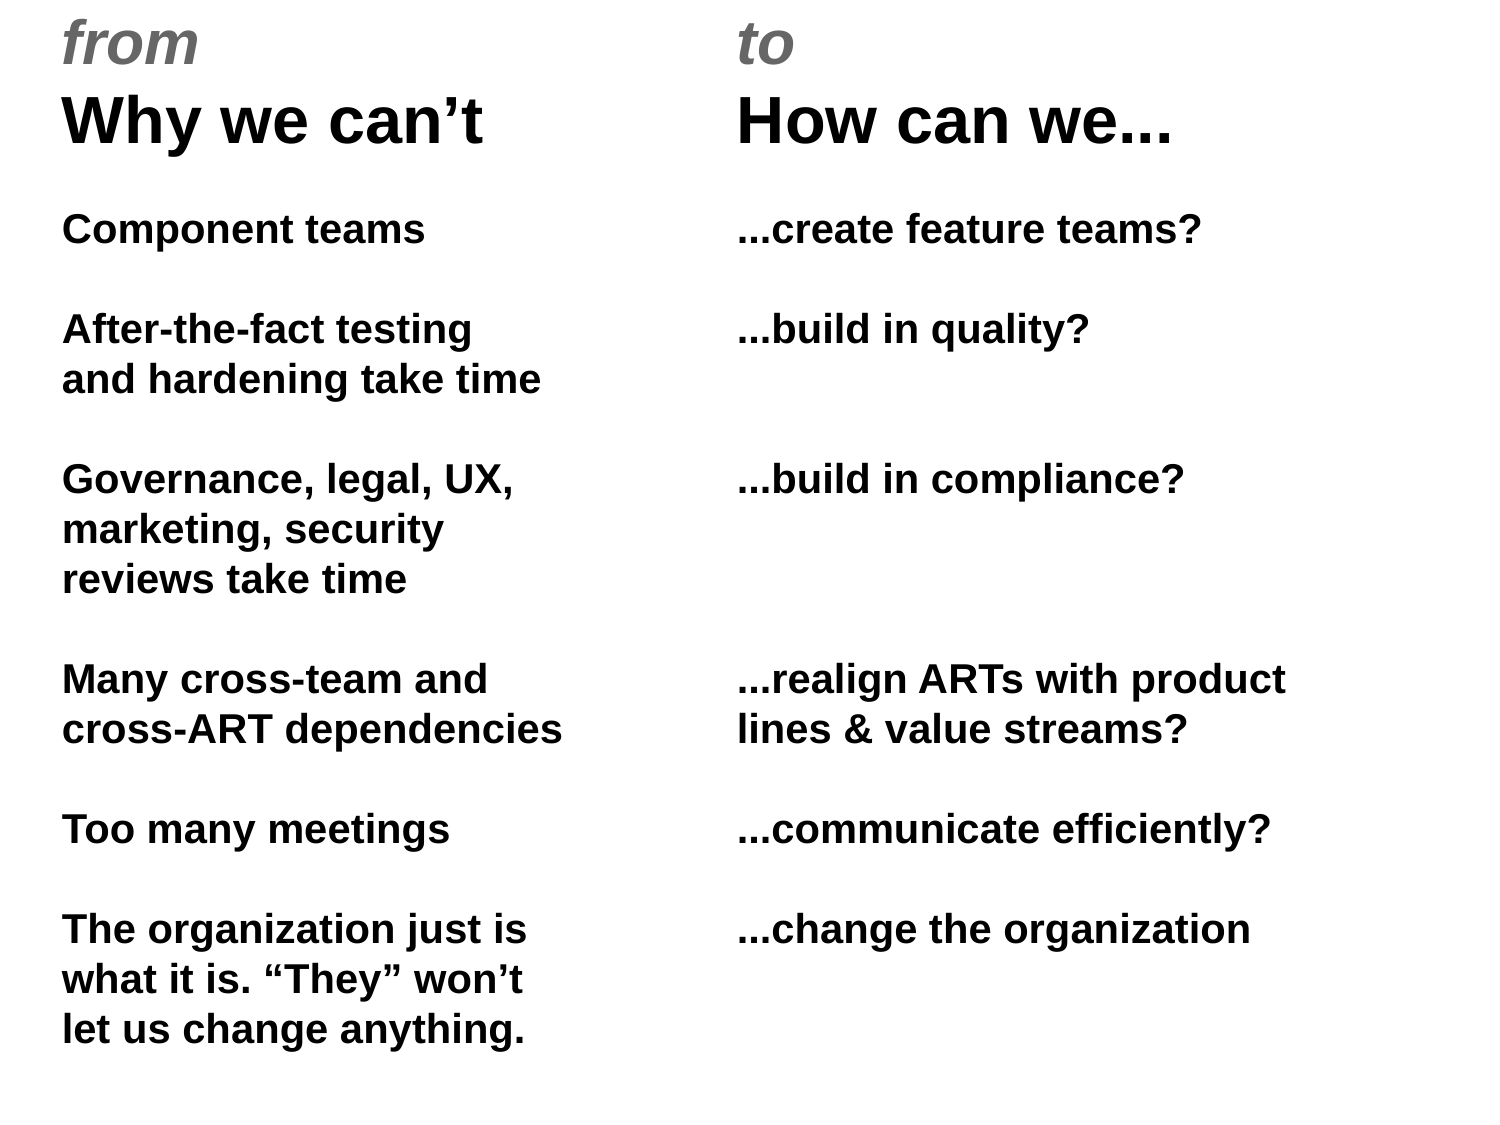

from								to
Why we can’t				How can we...
Component teams					...create feature teams?
After-the-fact testing				...build in quality?
and hardening take time
Governance, legal, UX,			...build in compliance?
marketing, security
reviews take time
Many cross-team and				...realign ARTs with product
cross-ART dependencies			lines & value streams?
Too many meetings				...communicate efficiently?
The organization just is			...change the organization
what it is. “They” won’t
let us change anything.